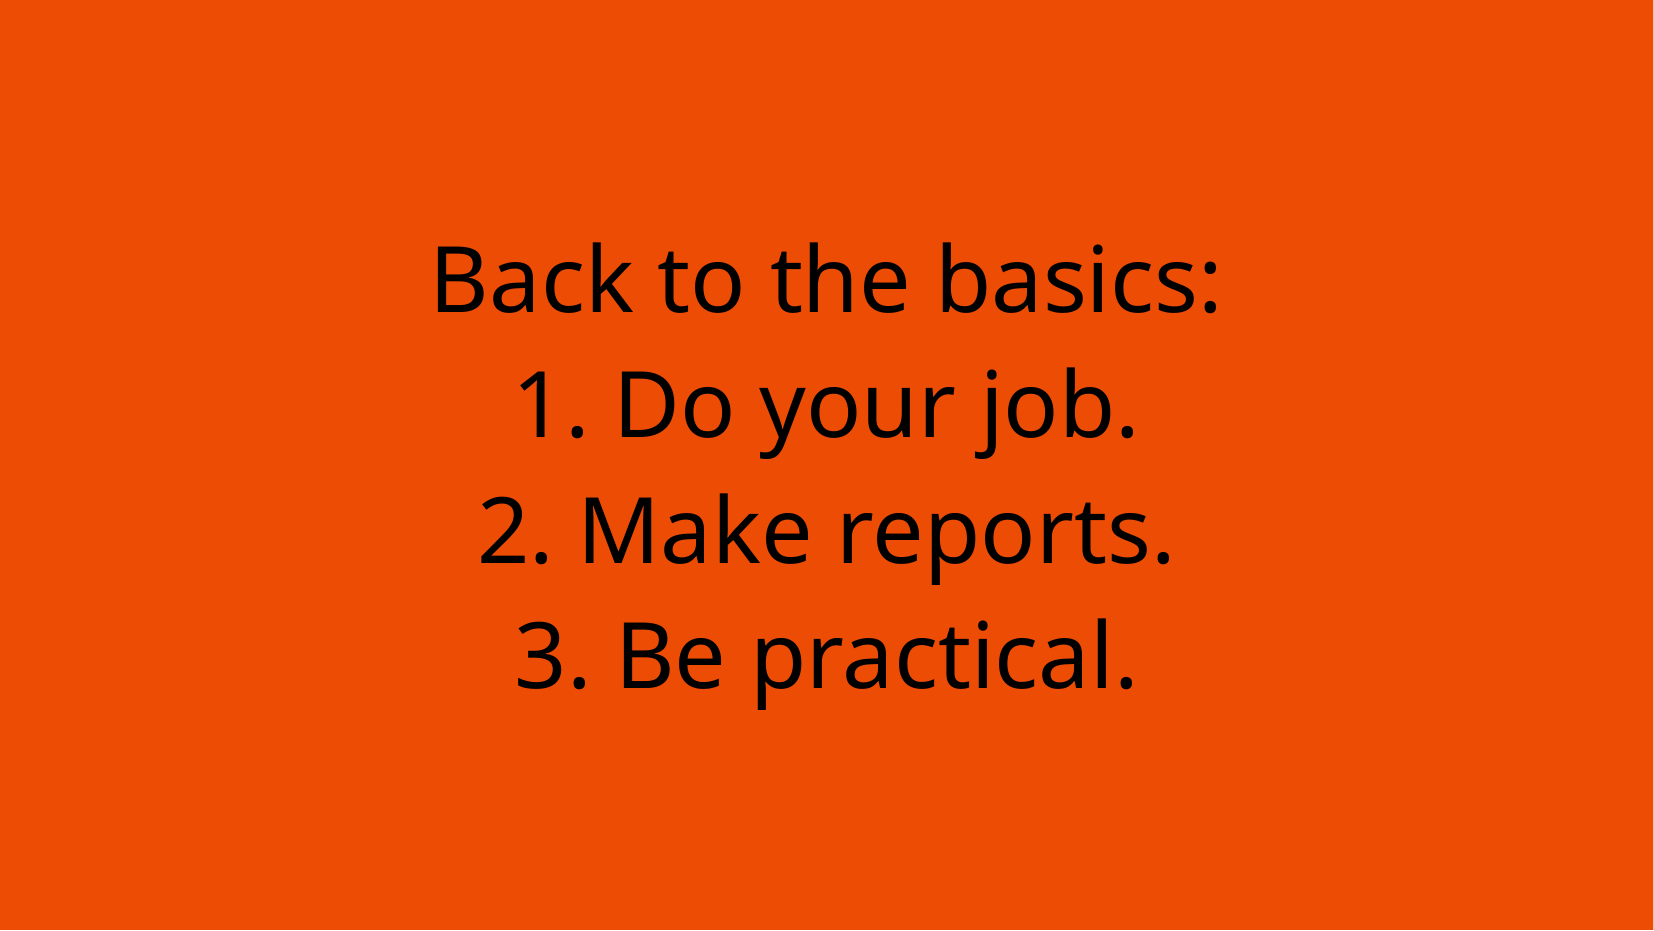

Back to the basics:
1. Do your job.
2. Make reports.
3. Be practical.